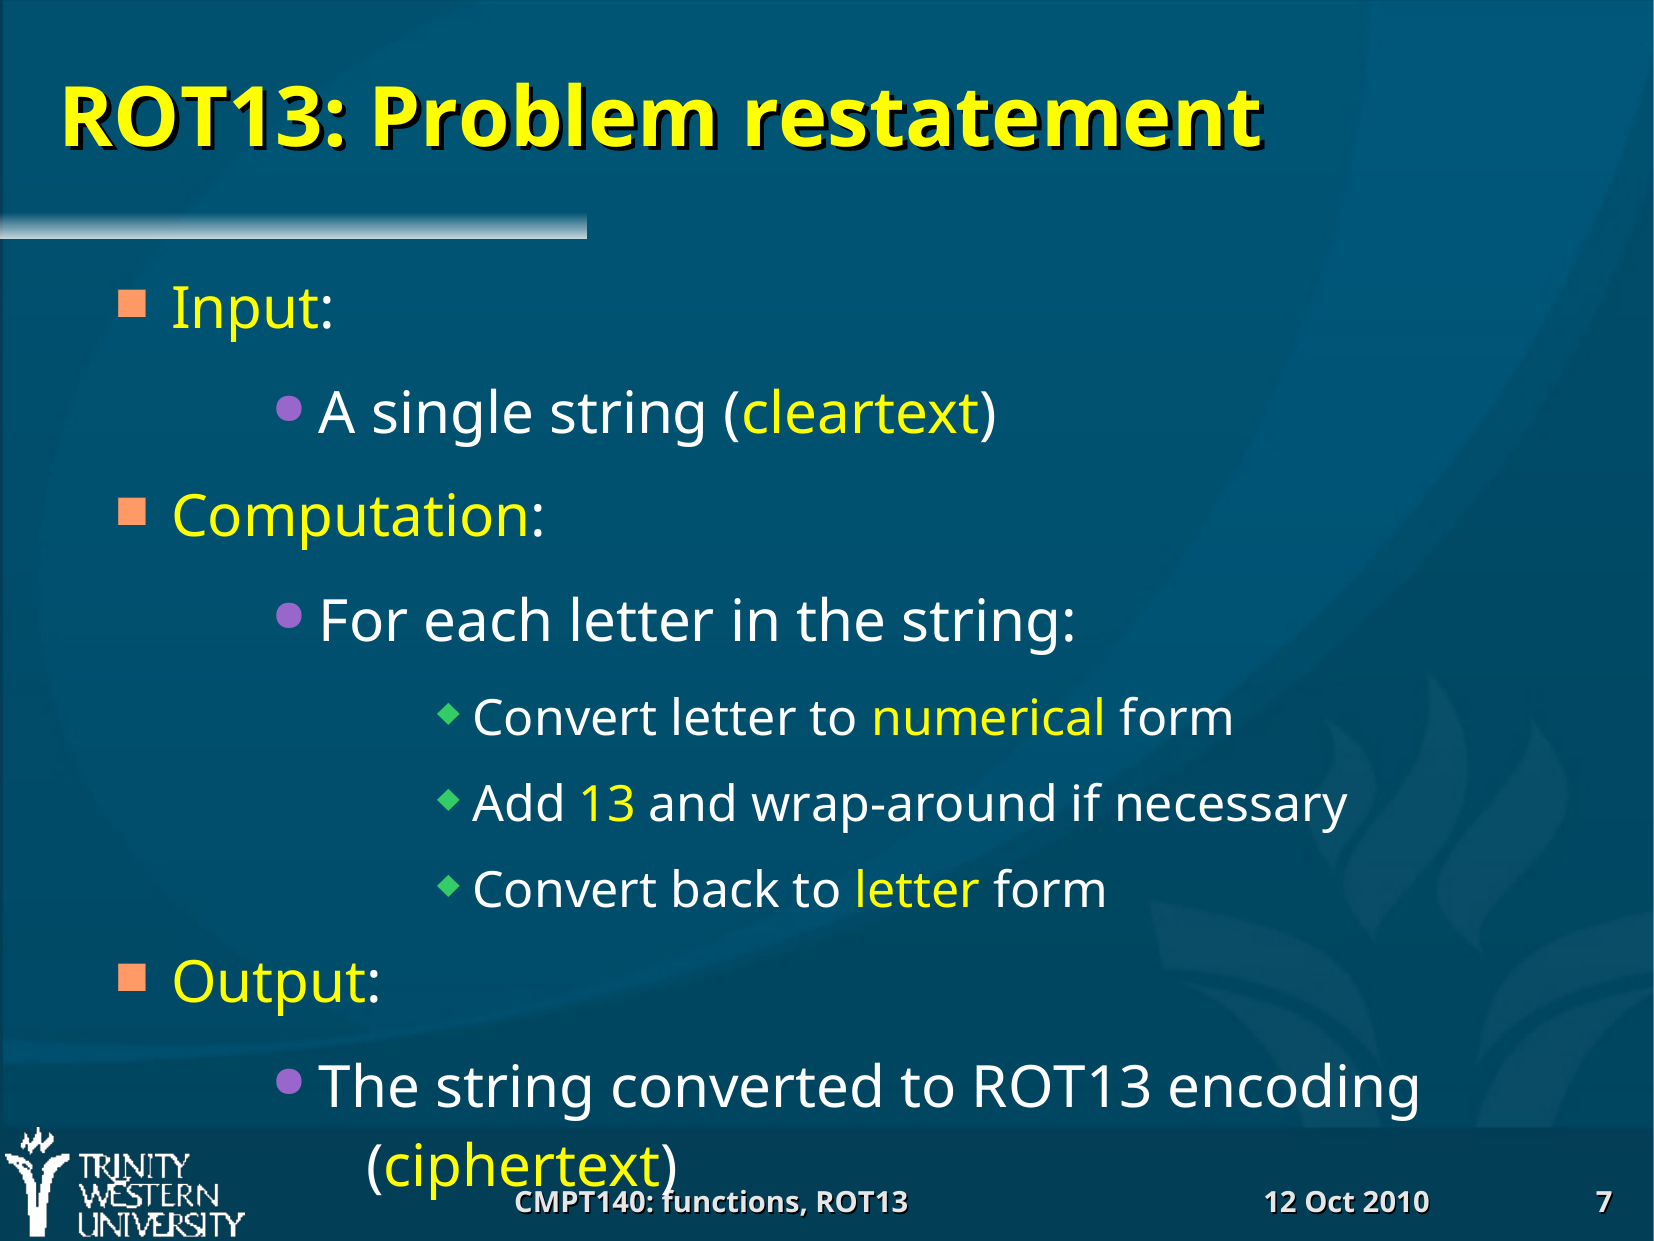

# ROT13: Problem restatement
Input:
A single string (cleartext)
Computation:
For each letter in the string:
Convert letter to numerical form
Add 13 and wrap-around if necessary
Convert back to letter form
Output:
The string converted to ROT13 encoding (ciphertext)
CMPT140: functions, ROT13
12 Oct 2010
7